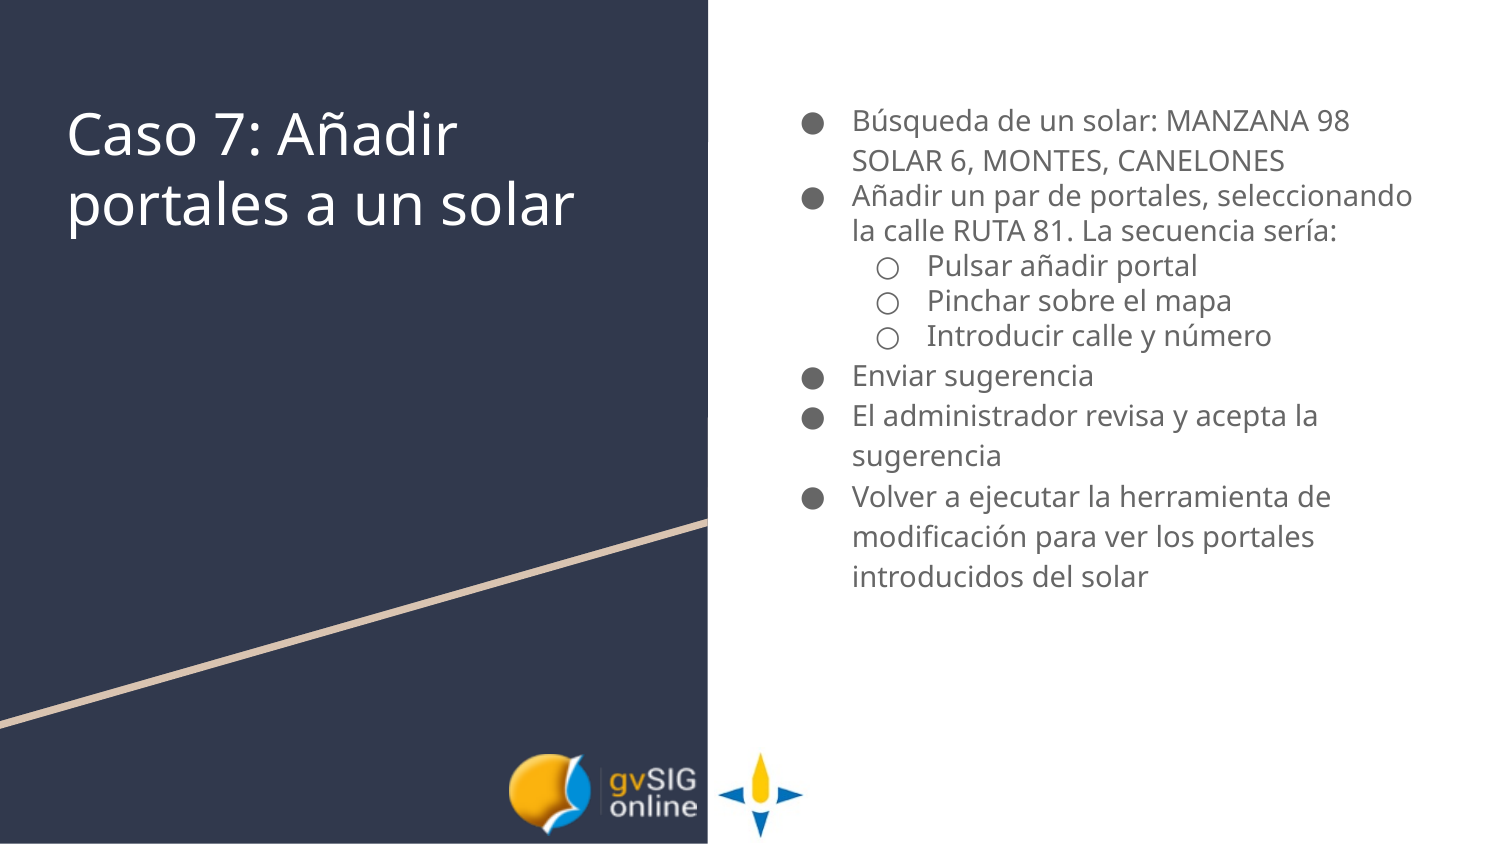

# Caso 7: Añadir portales a un solar
Búsqueda de un solar: MANZANA 98 SOLAR 6, MONTES, CANELONES
Añadir un par de portales, seleccionando la calle RUTA 81. La secuencia sería:
Pulsar añadir portal
Pinchar sobre el mapa
Introducir calle y número
Enviar sugerencia
El administrador revisa y acepta la sugerencia
Volver a ejecutar la herramienta de modificación para ver los portales introducidos del solar